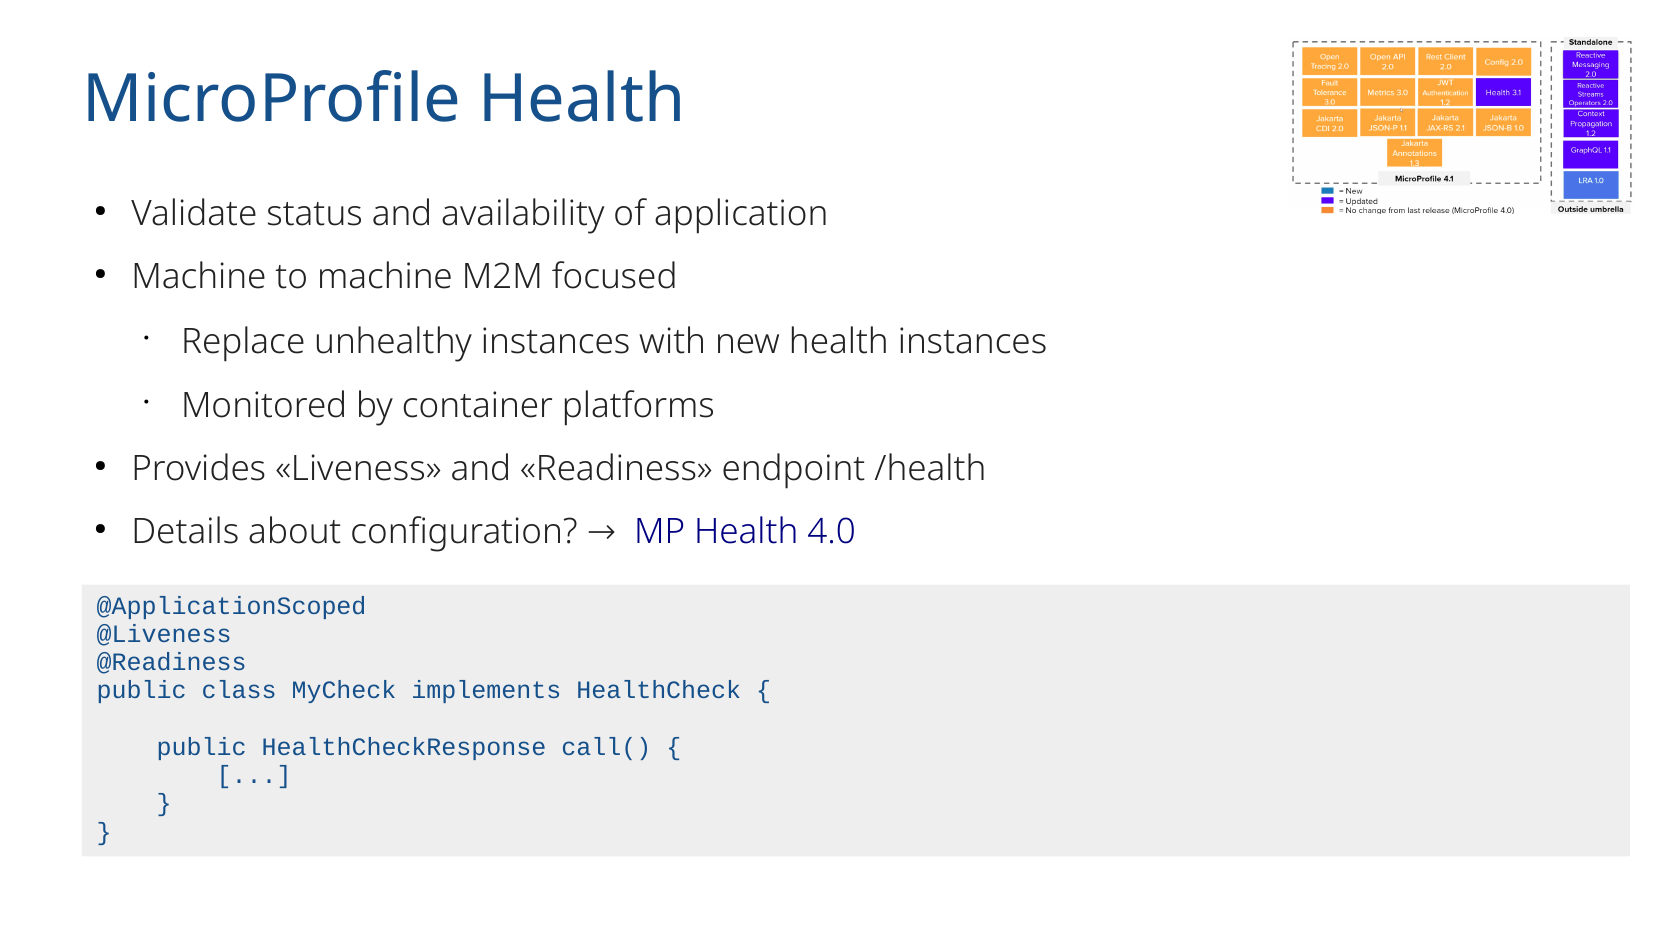

# MicroProfile Health
Validate status and availability of application
Machine to machine M2M focused
Replace unhealthy instances with new health instances
Monitored by container platforms
Provides «Liveness» and «Readiness» endpoint /health
Details about configuration? → MP Health 4.0
​@ApplicationScoped
@Liveness
@Readiness
public class MyCheck implements HealthCheck {
 public HealthCheckResponse call() {
 [...]
 }
}